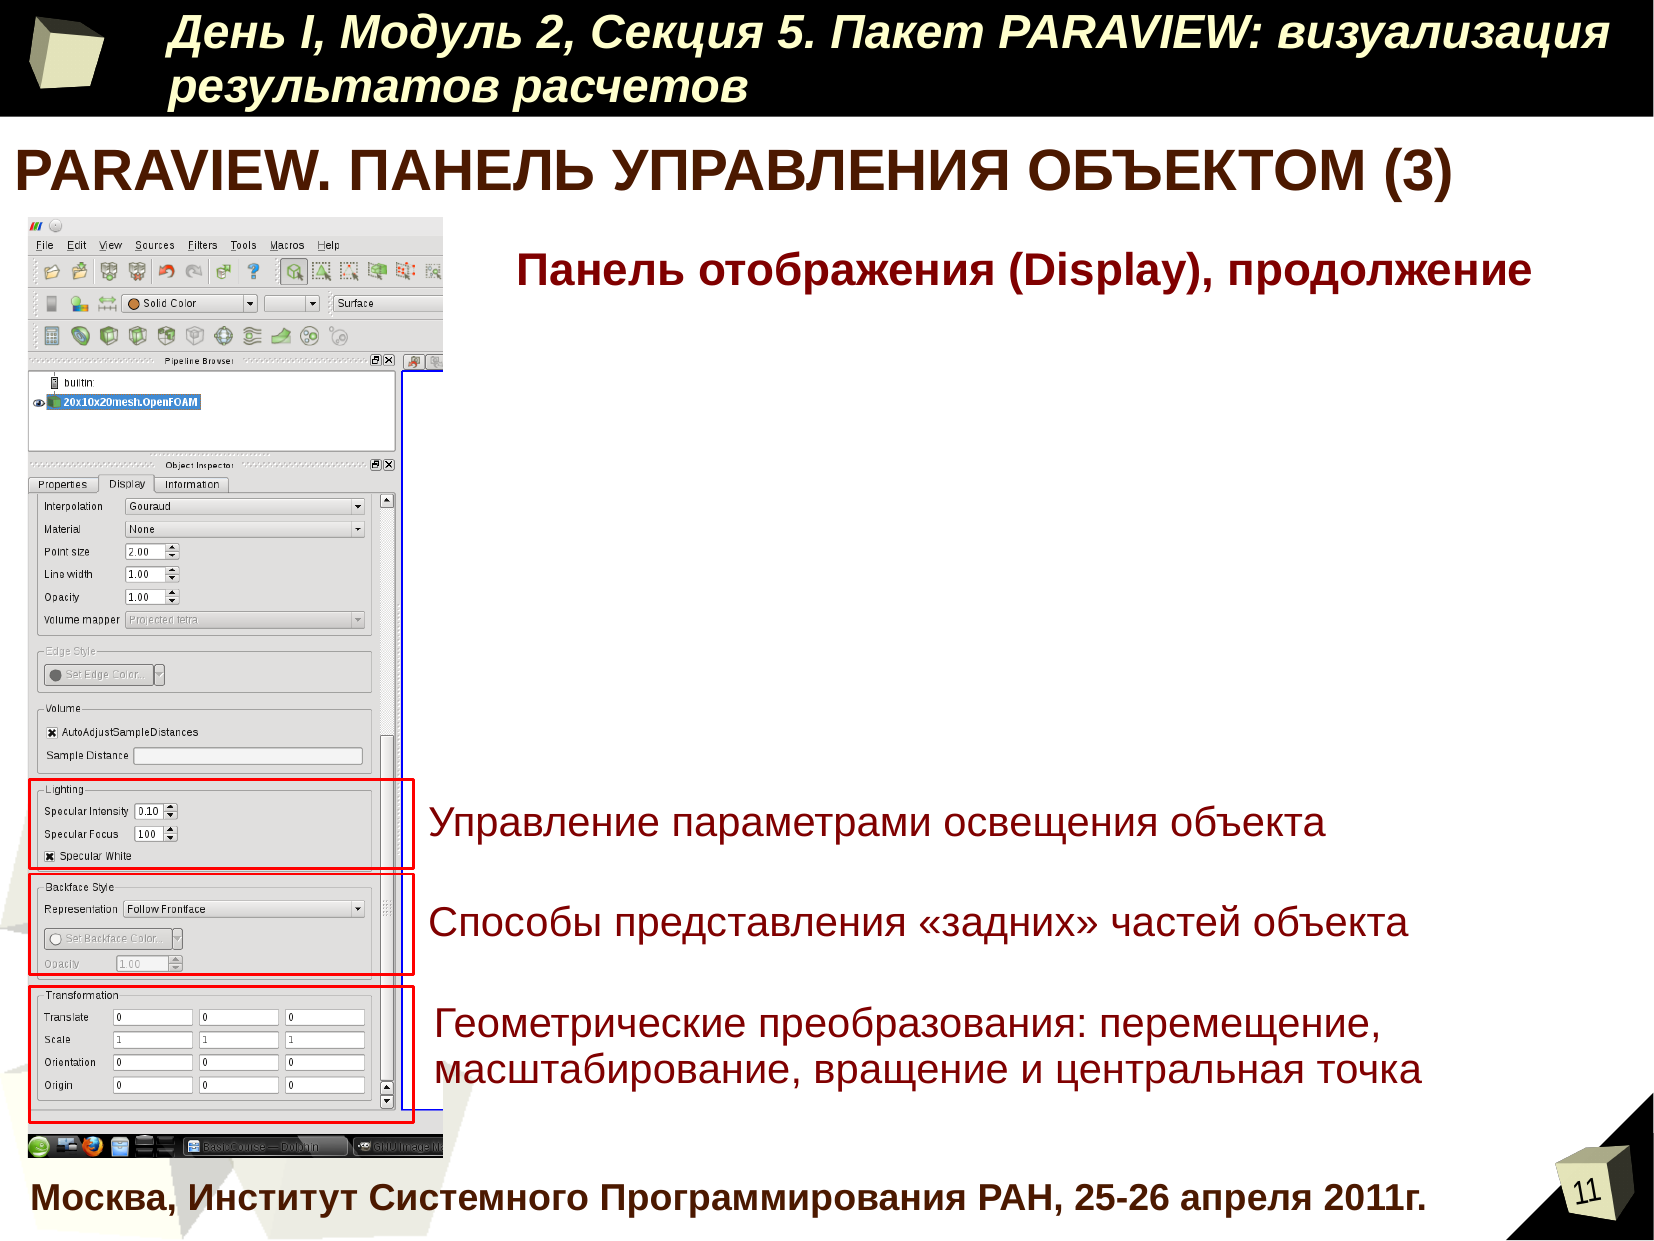

PARAVIEW. ПАНЕЛЬ УПРАВЛЕНИЯ ОБЪЕКТОМ (3)
Панель отображения (Display), продолжение
Управление параметрами освещения объекта
Способы представления «задних» частей объекта
Геометрические преобразования: перемещение,
масштабирование, вращение и центральная точка